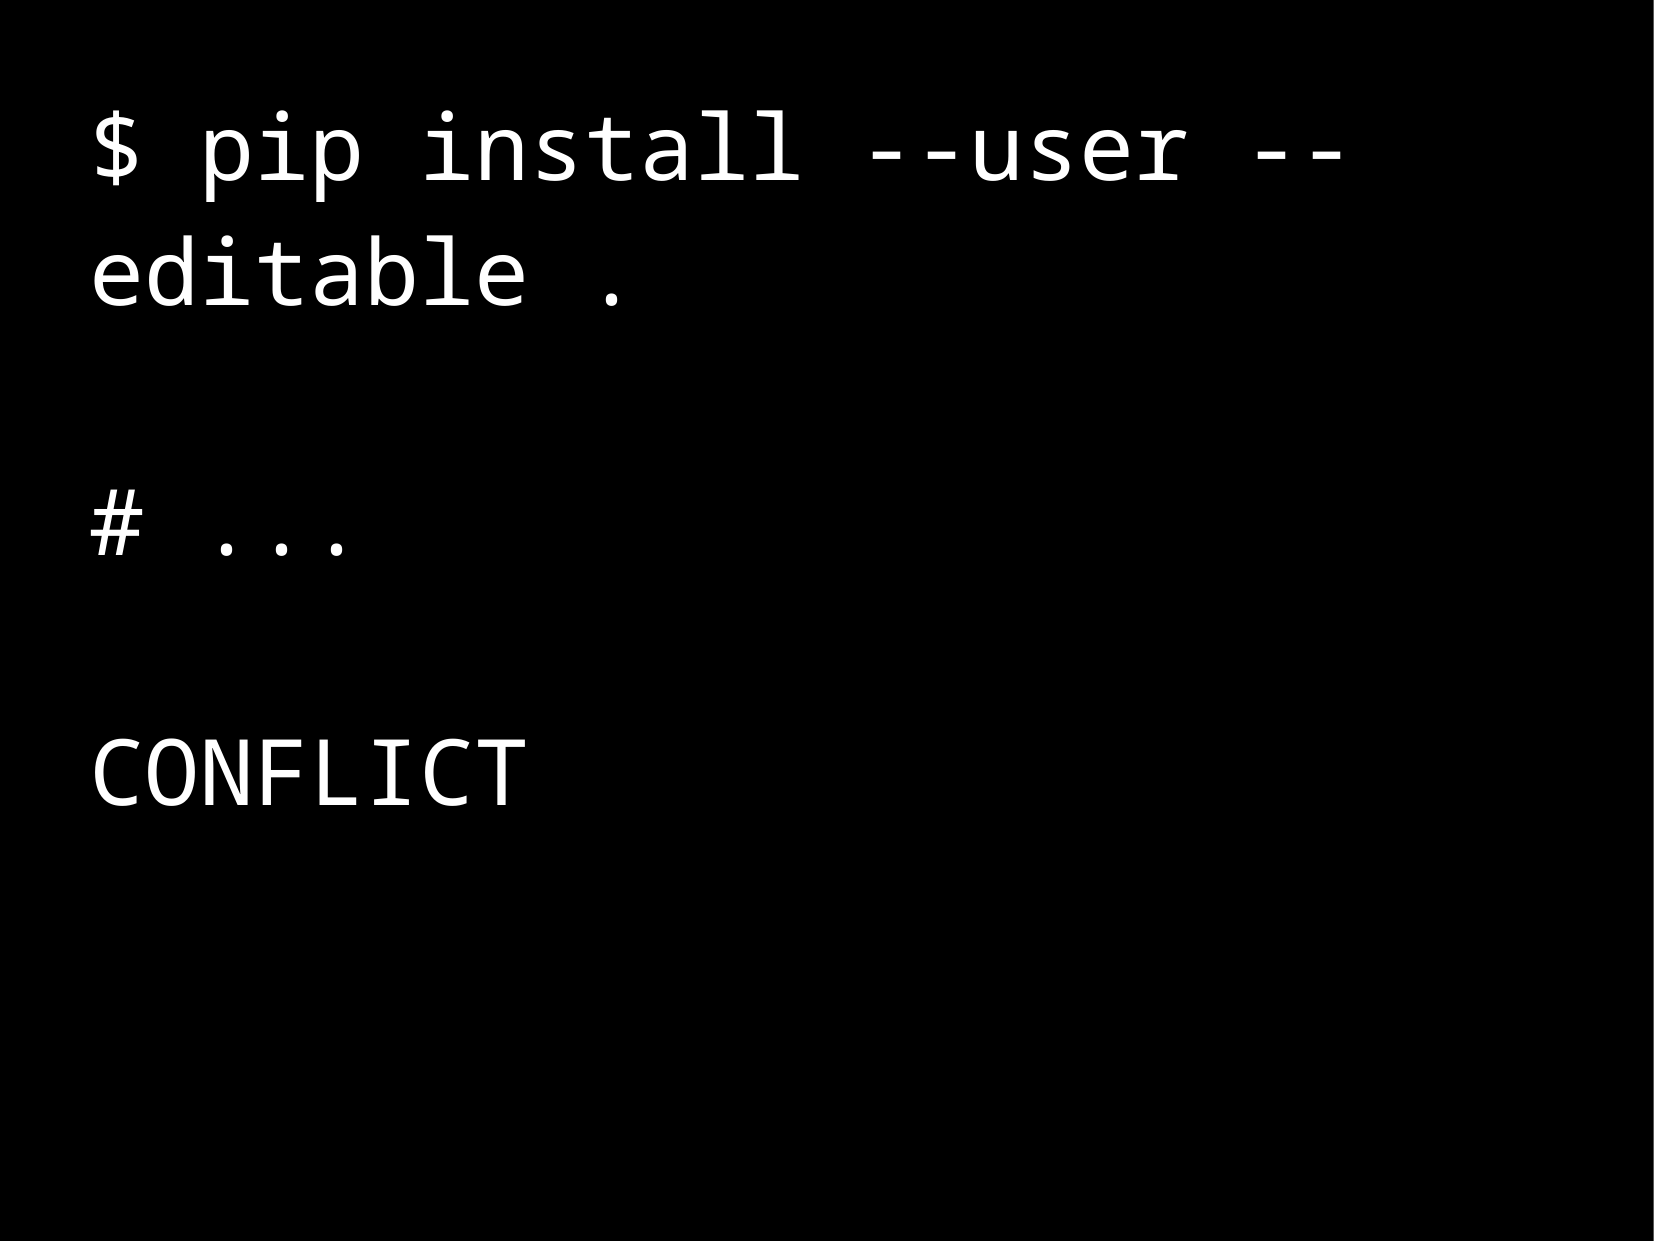

$ pip install --user --editable .
# ...
CONFLICT